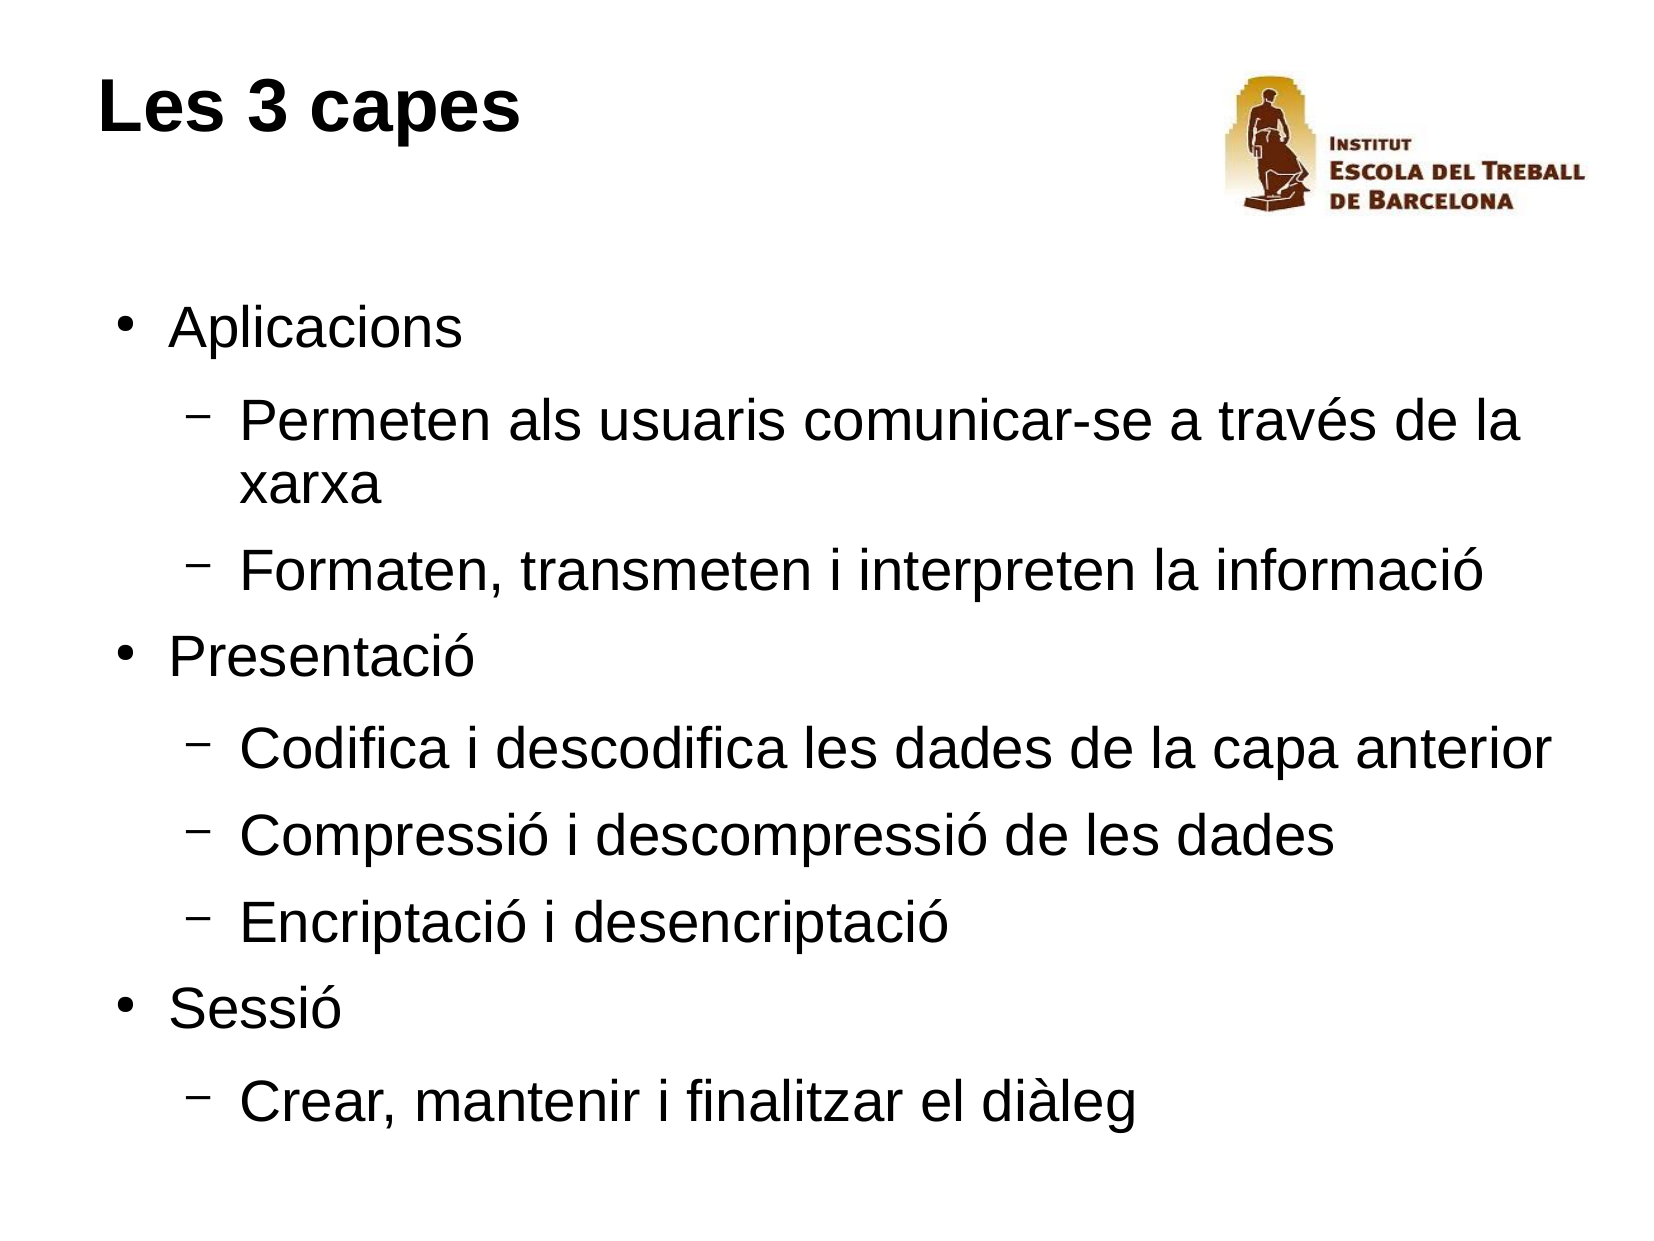

# Les 3 capes
Aplicacions
Permeten als usuaris comunicar-se a través de la xarxa
Formaten, transmeten i interpreten la informació
Presentació
Codifica i descodifica les dades de la capa anterior
Compressió i descompressió de les dades
Encriptació i desencriptació
Sessió
Crear, mantenir i finalitzar el diàleg